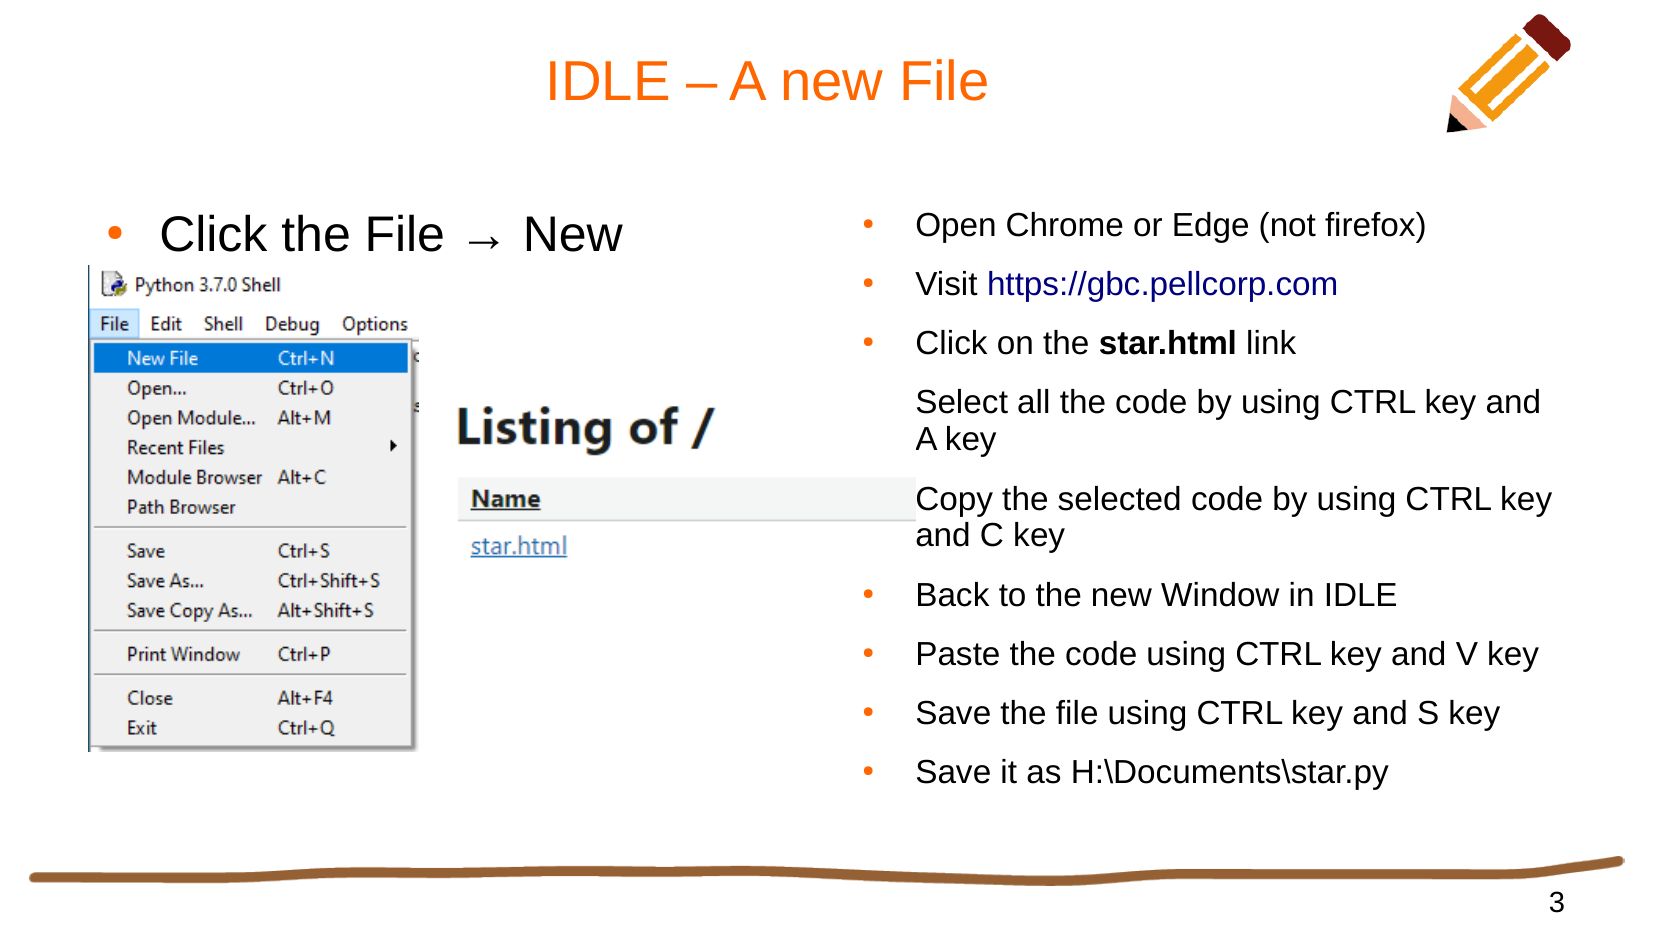

# IDLE – A new File
Click the File → New
Open Chrome or Edge (not firefox)
Visit https://gbc.pellcorp.com
Click on the star.html link
Select all the code by using CTRL key and A key
Copy the selected code by using CTRL key and C key
Back to the new Window in IDLE
Paste the code using CTRL key and V key
Save the file using CTRL key and S key
Save it as H:\Documents\star.py
3